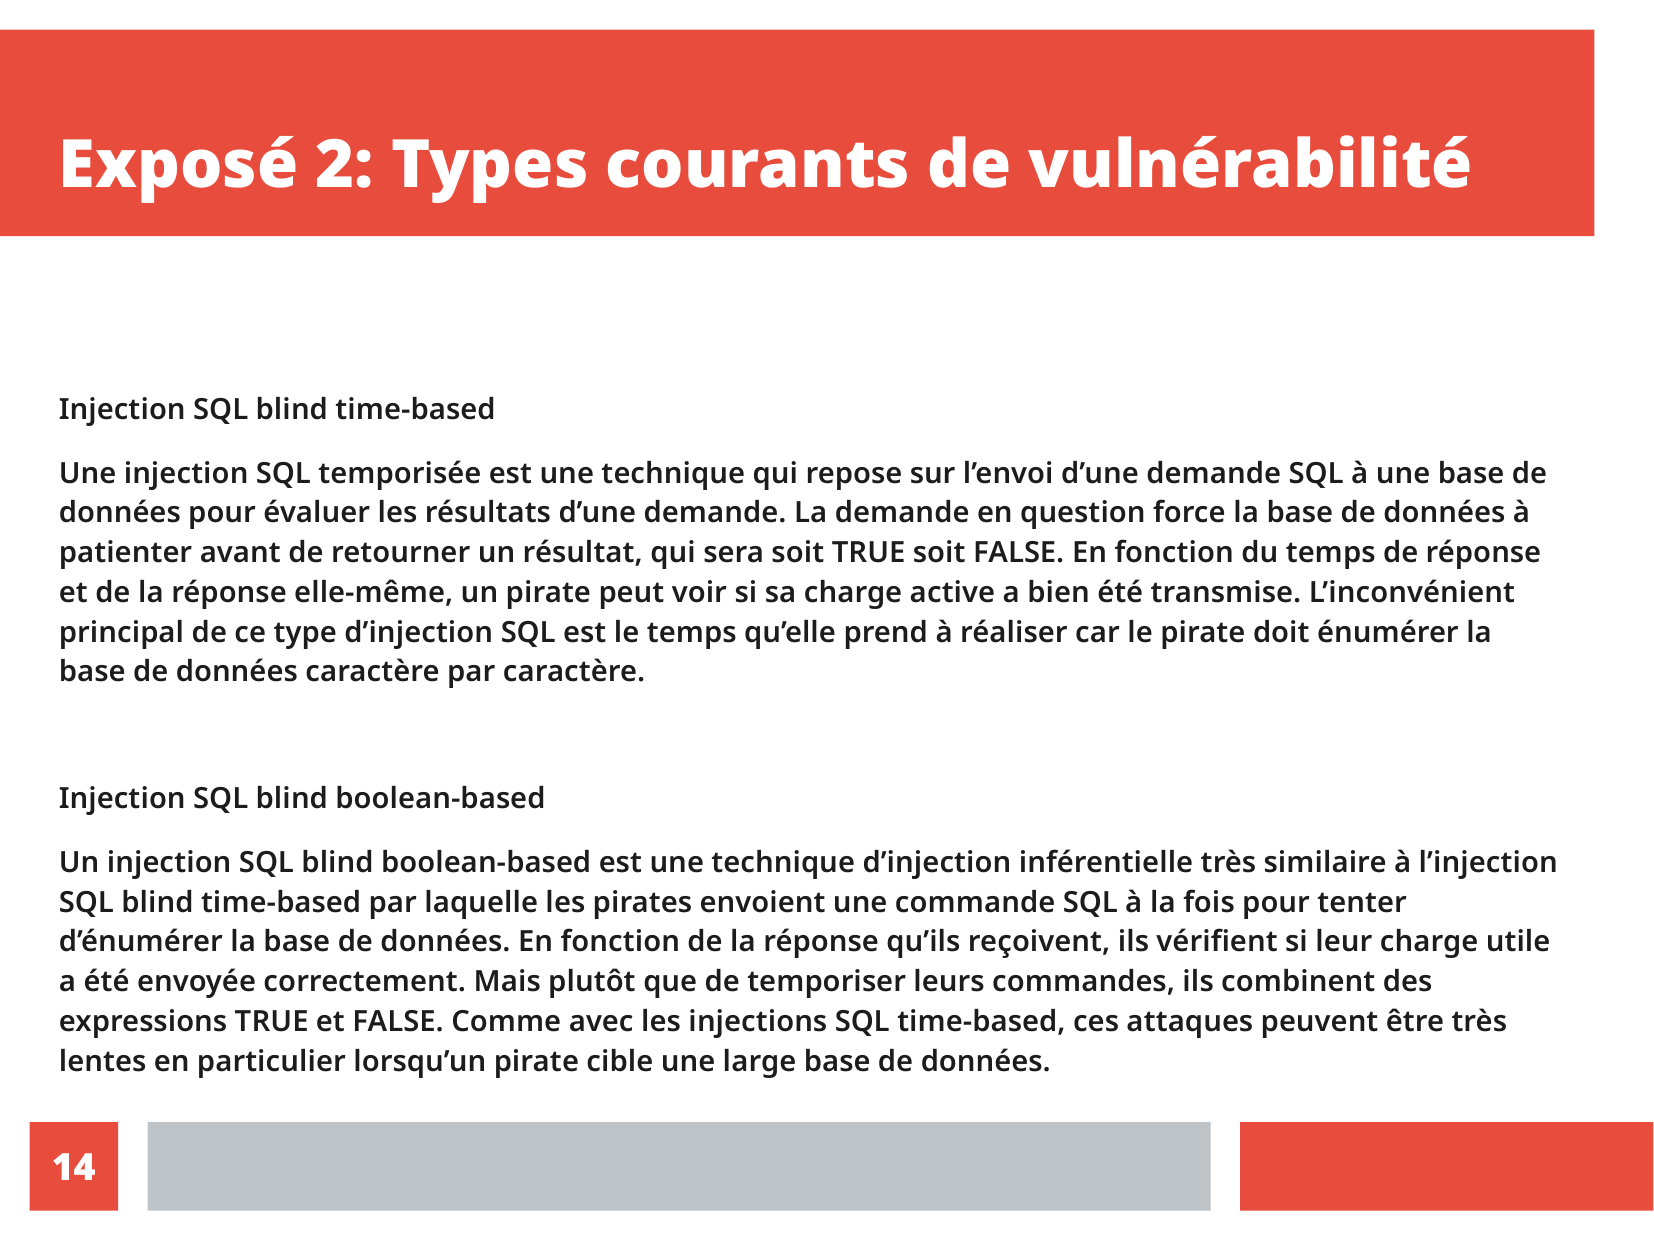

# Exposé 2: Types courants de vulnérabilité
Injection SQL blind time-based
Une injection SQL temporisée est une technique qui repose sur l’envoi d’une demande SQL à une base de données pour évaluer les résultats d’une demande. La demande en question force la base de données à patienter avant de retourner un résultat, qui sera soit TRUE soit FALSE. En fonction du temps de réponse et de la réponse elle-même, un pirate peut voir si sa charge active a bien été transmise. L’inconvénient principal de ce type d’injection SQL est le temps qu’elle prend à réaliser car le pirate doit énumérer la base de données caractère par caractère.
Injection SQL blind boolean-based
Un injection SQL blind boolean-based est une technique d’injection inférentielle très similaire à l’injection SQL blind time-based par laquelle les pirates envoient une commande SQL à la fois pour tenter d’énumérer la base de données. En fonction de la réponse qu’ils reçoivent, ils vérifient si leur charge utile a été envoyée correctement. Mais plutôt que de temporiser leurs commandes, ils combinent des expressions TRUE et FALSE. Comme avec les injections SQL time-based, ces attaques peuvent être très lentes en particulier lorsqu’un pirate cible une large base de données.
14